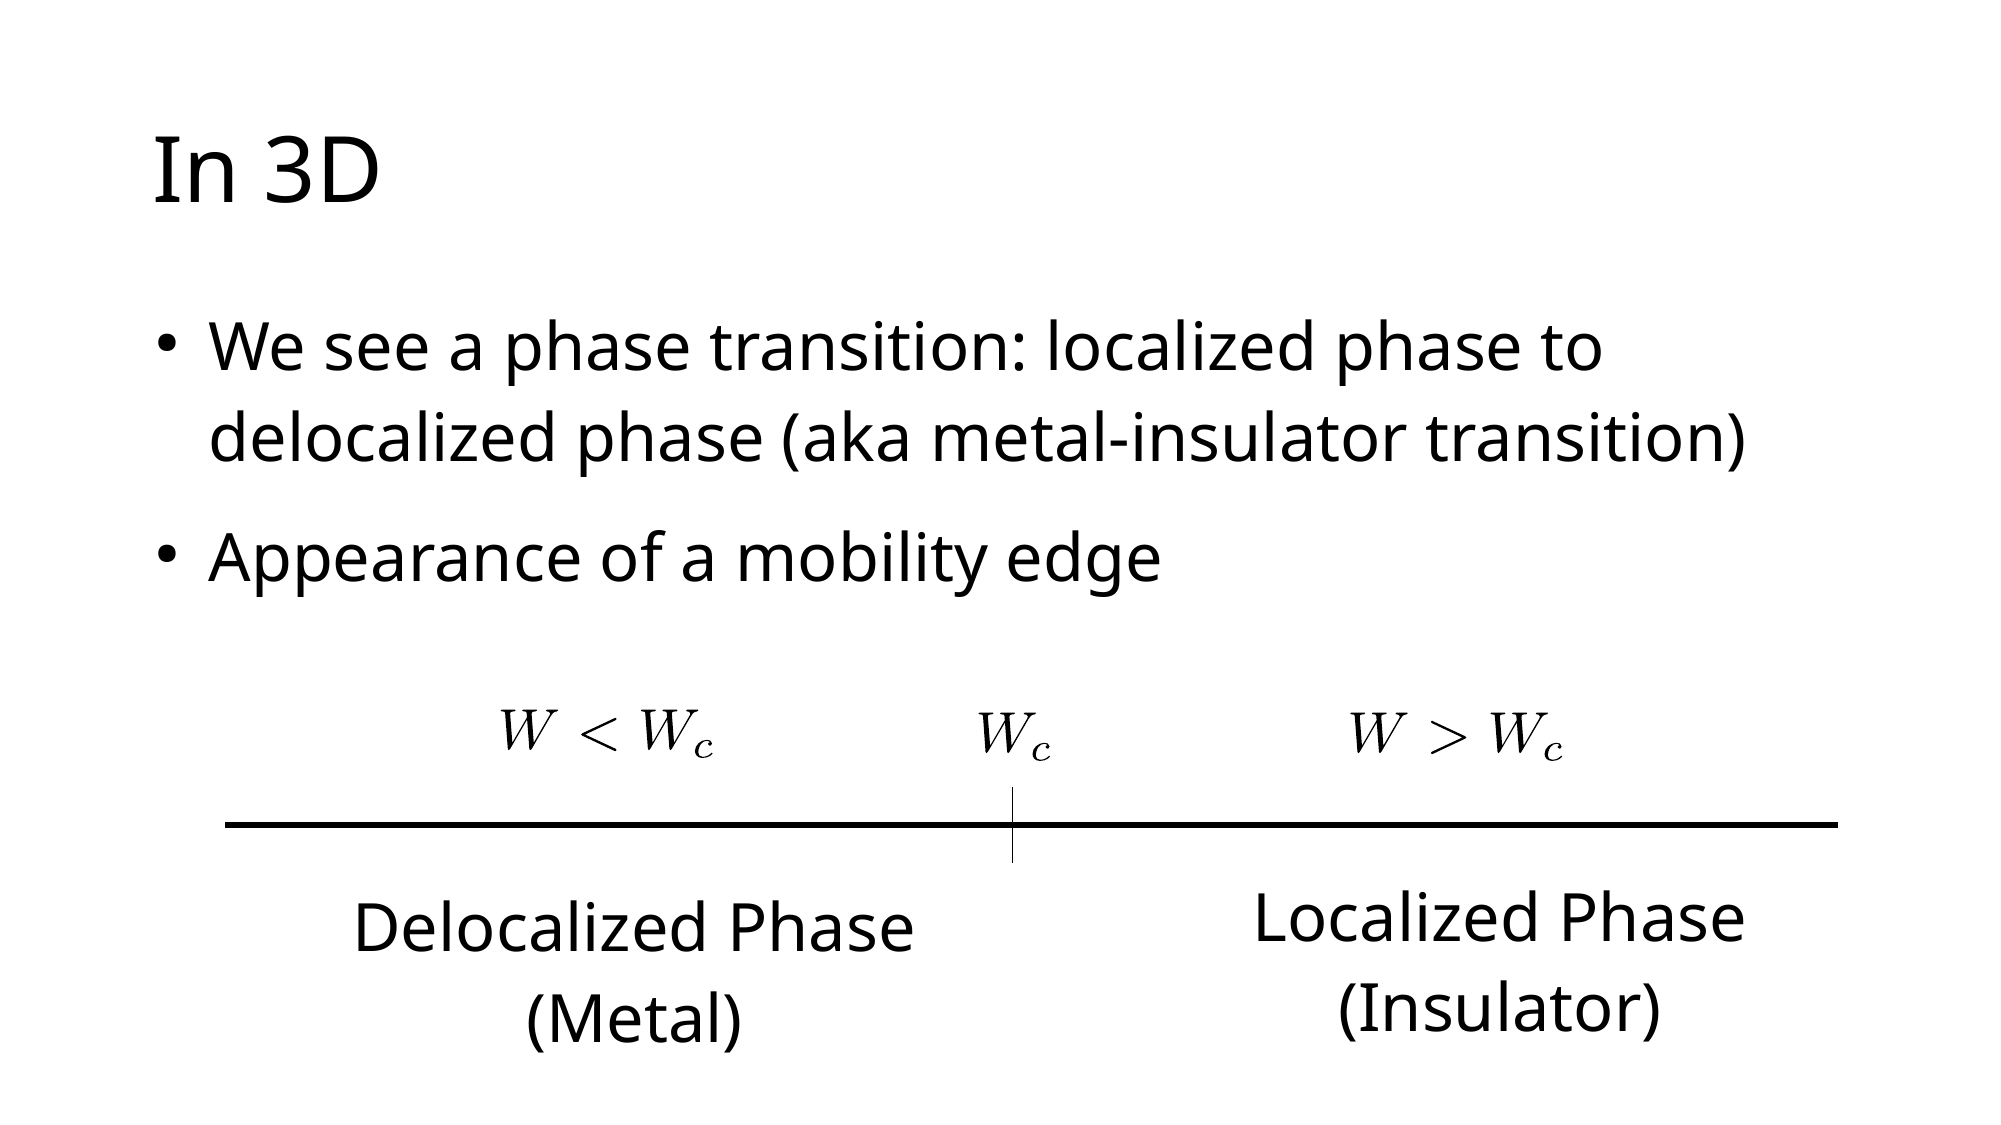

# In 3D
We see a phase transition: localized phase to delocalized phase (aka metal-insulator transition)
Appearance of a mobility edge
Localized Phase
(Insulator)
Delocalized Phase
(Metal)